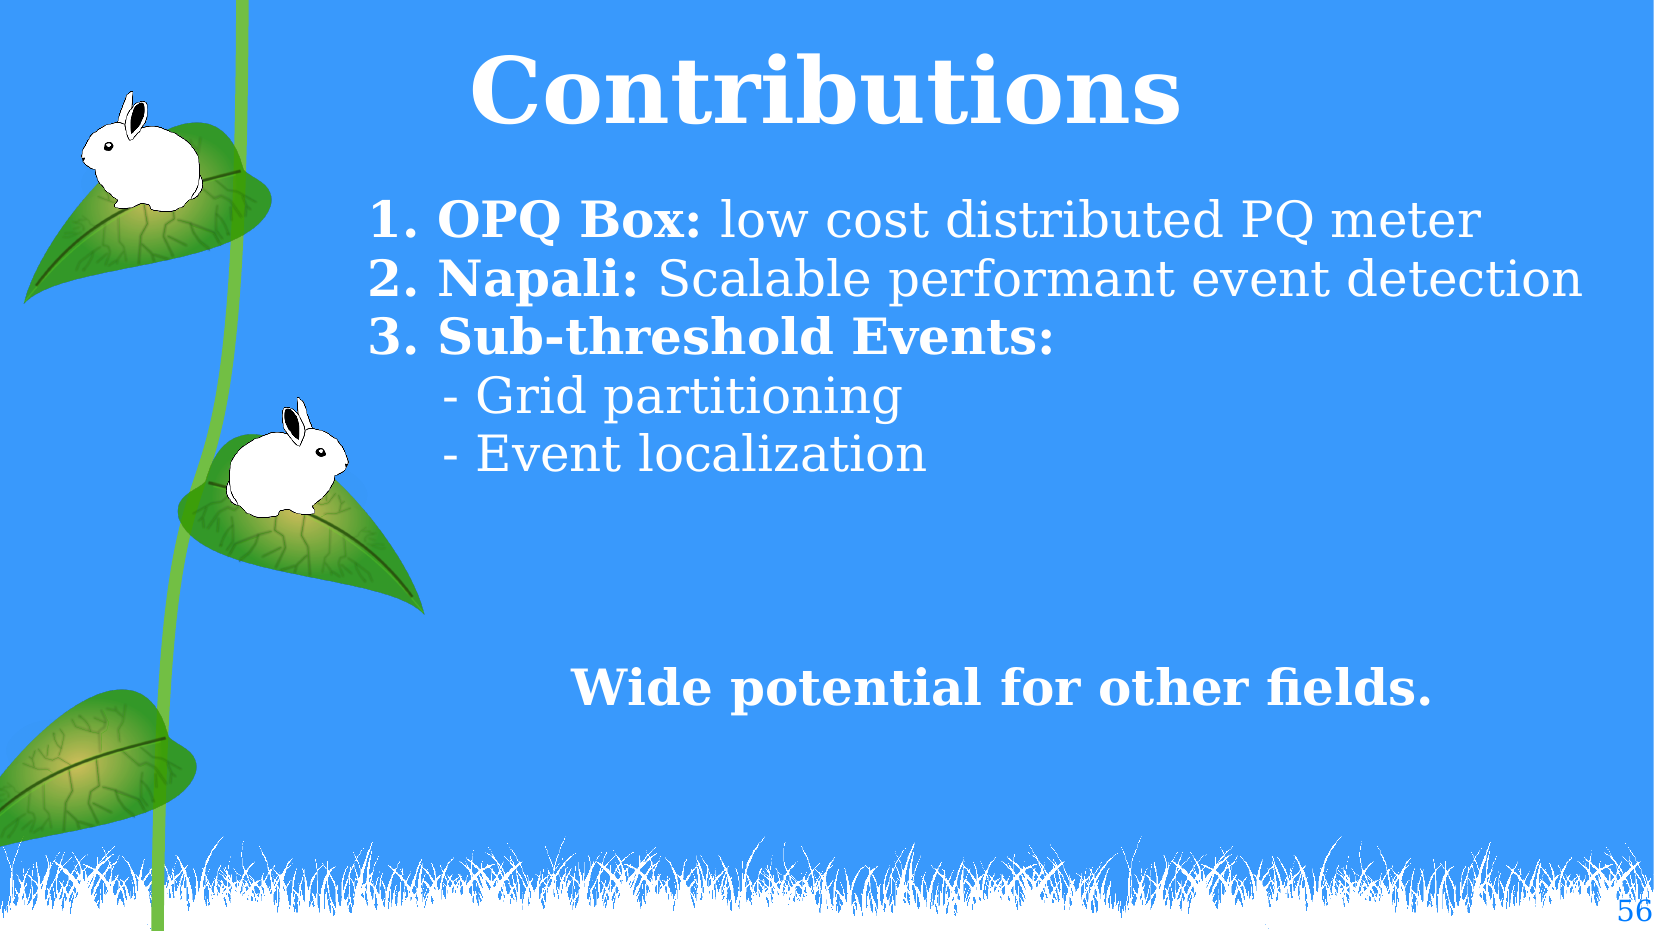

# Contributions
1. OPQ Box: low cost distributed PQ meter
2. Napali: Scalable performant event detection
3. Sub-threshold Events:
	- Grid partitioning
	- Event localization
Wide potential for other fields.
56